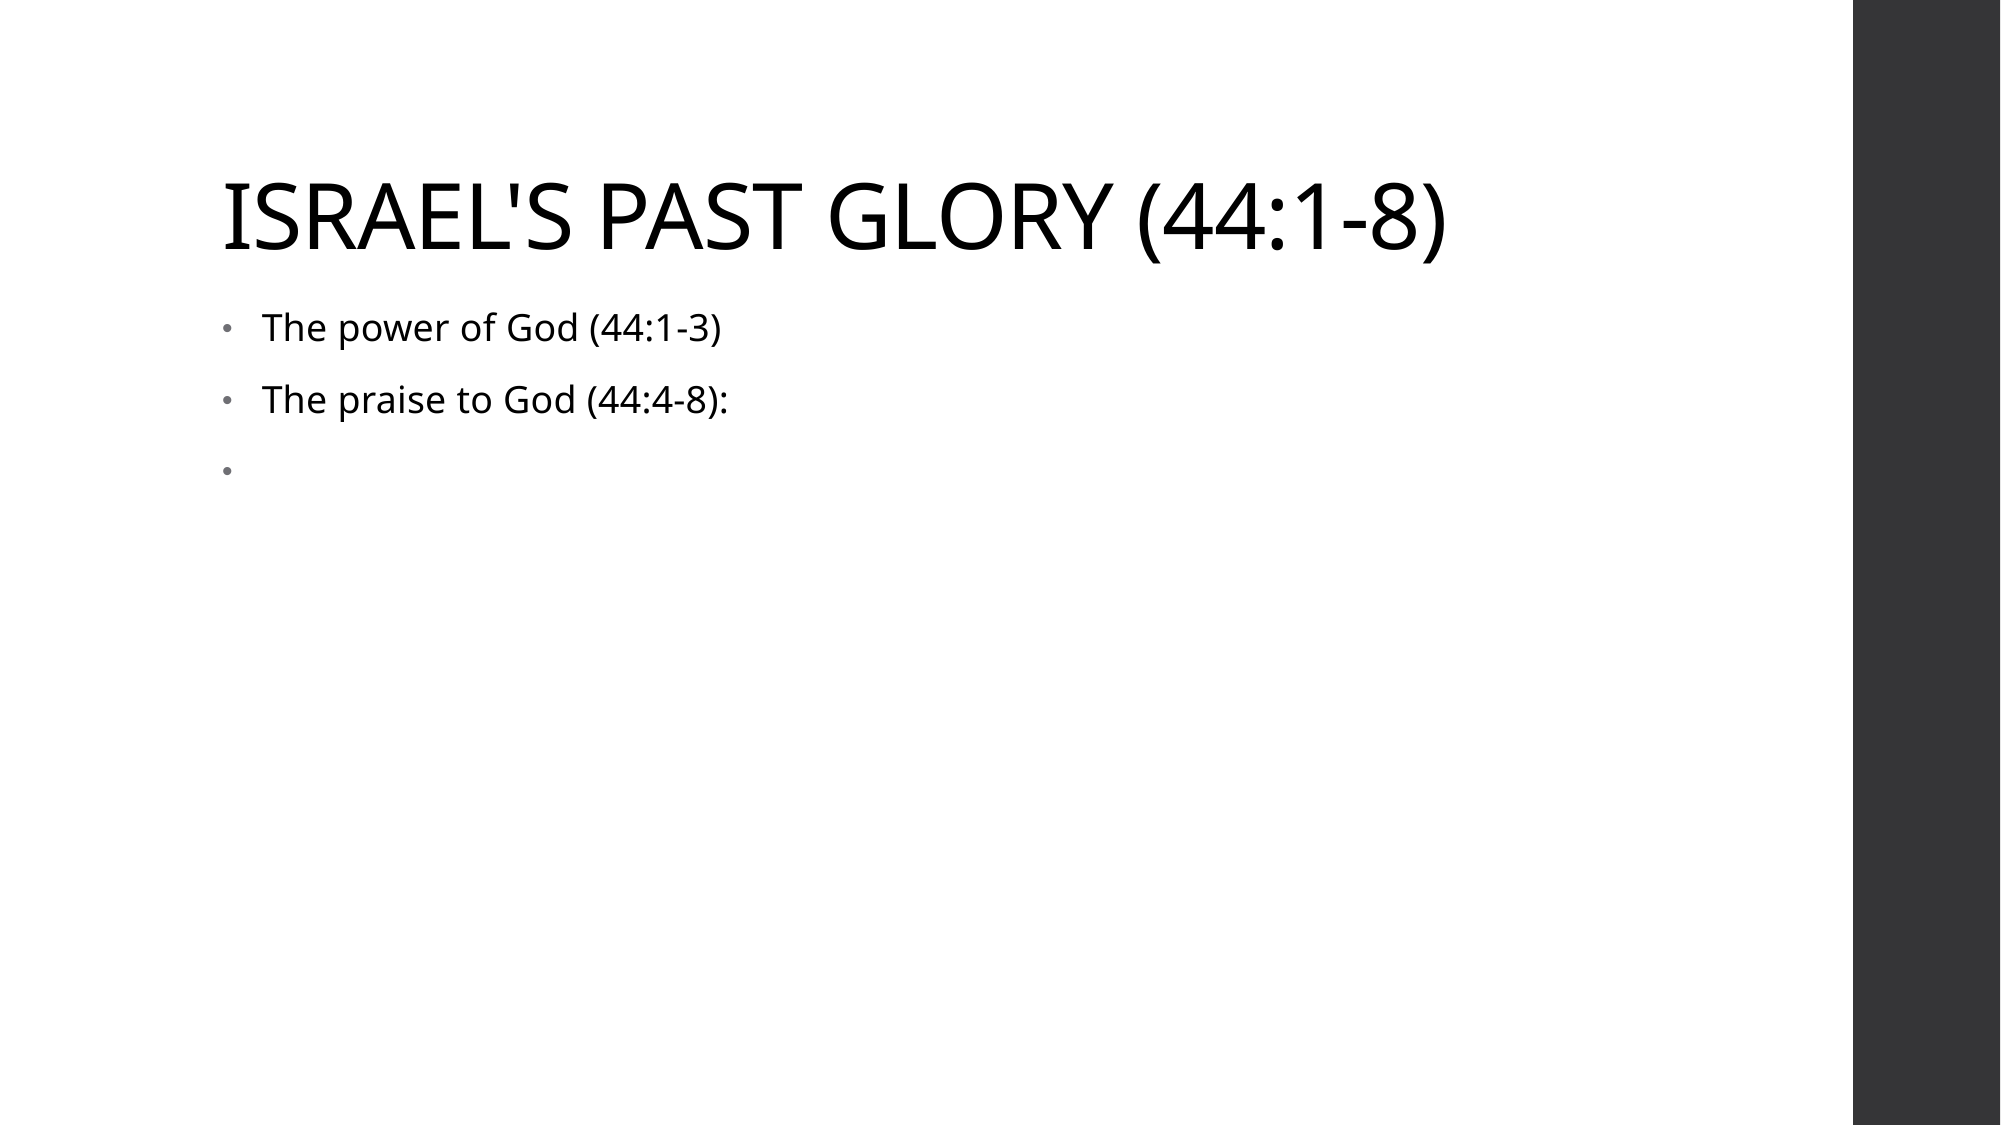

# ISRAEL'S PAST GLORY (44:1-8)
 The power of God (44:1-3)
 The praise to God (44:4-8):